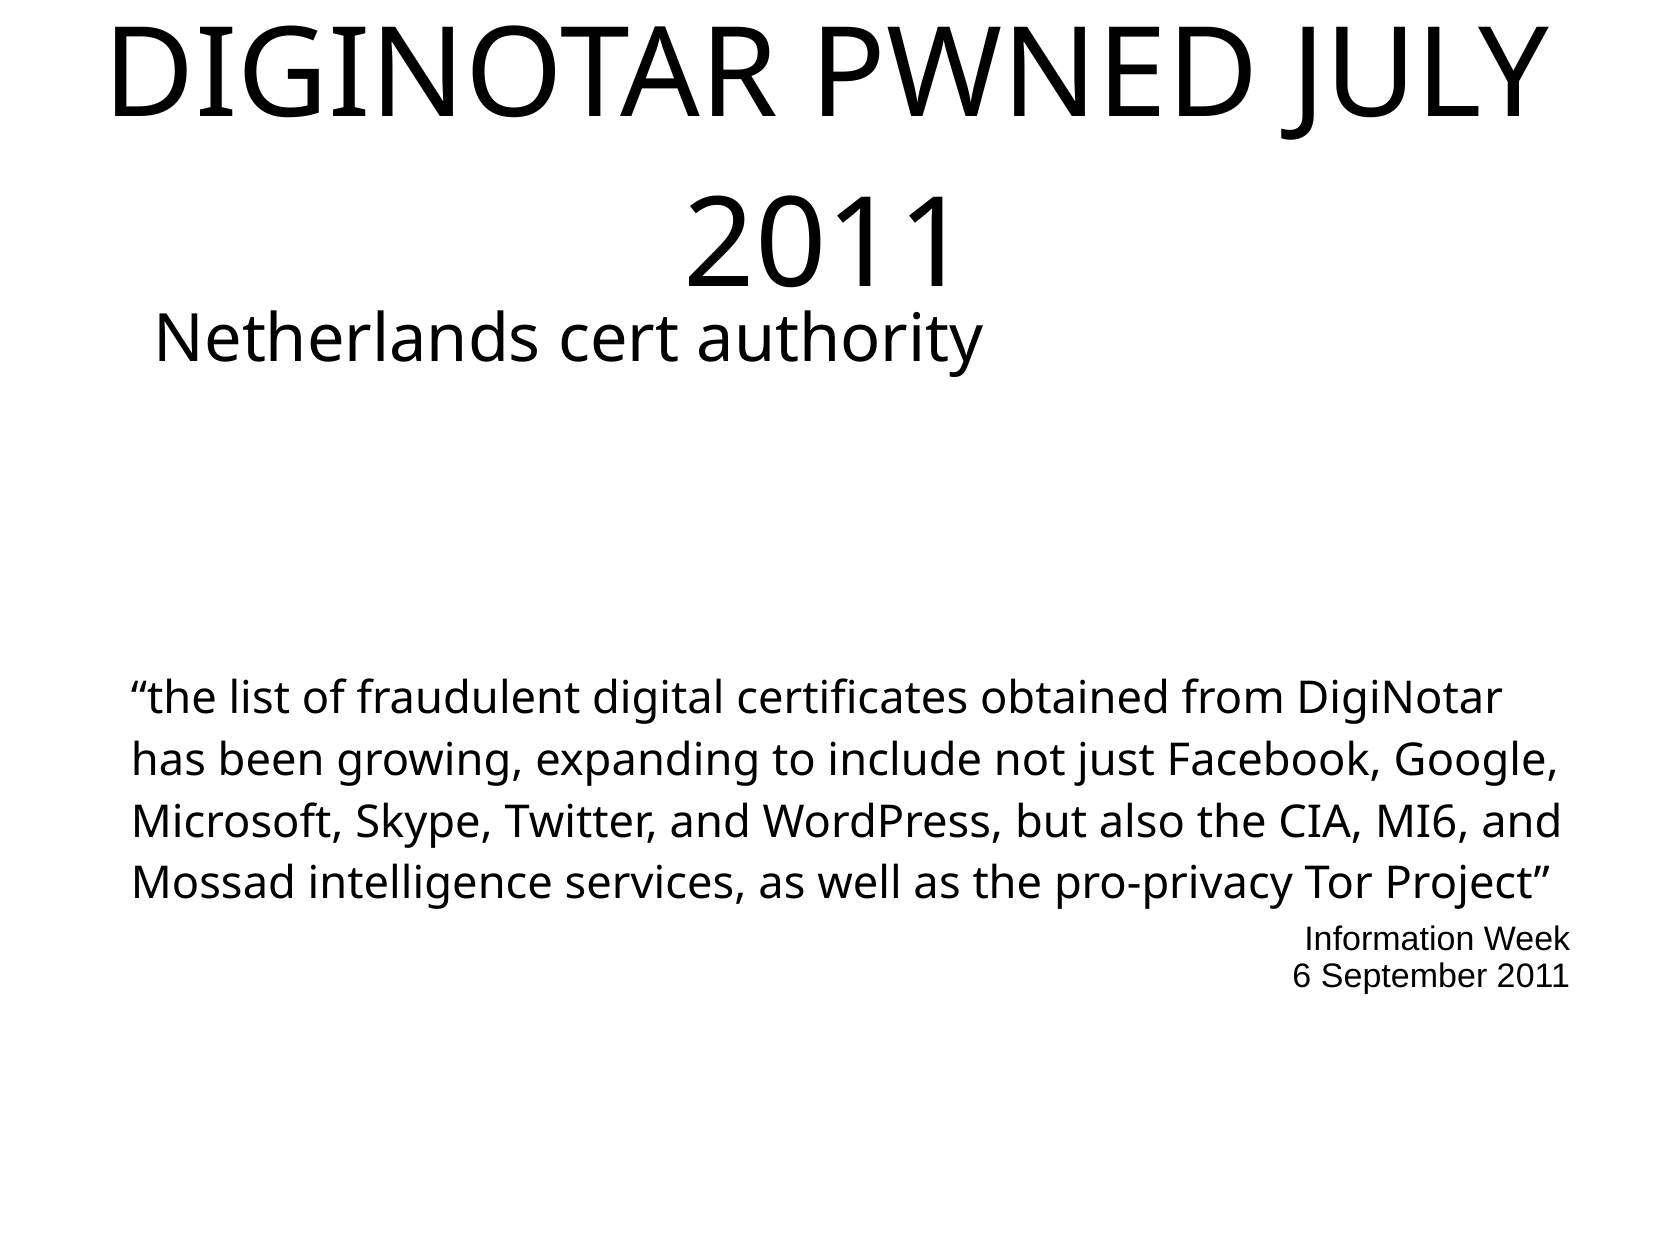

# DIGINOTAR PWNED JULY 2011
Netherlands cert authority
“the list of fraudulent digital certificates obtained from DigiNotar has been growing, expanding to include not just Facebook, Google, Microsoft, Skype, Twitter, and WordPress, but also the CIA, MI6, and Mossad intelligence services, as well as the pro-privacy Tor Project”
Information Week
6 September 2011